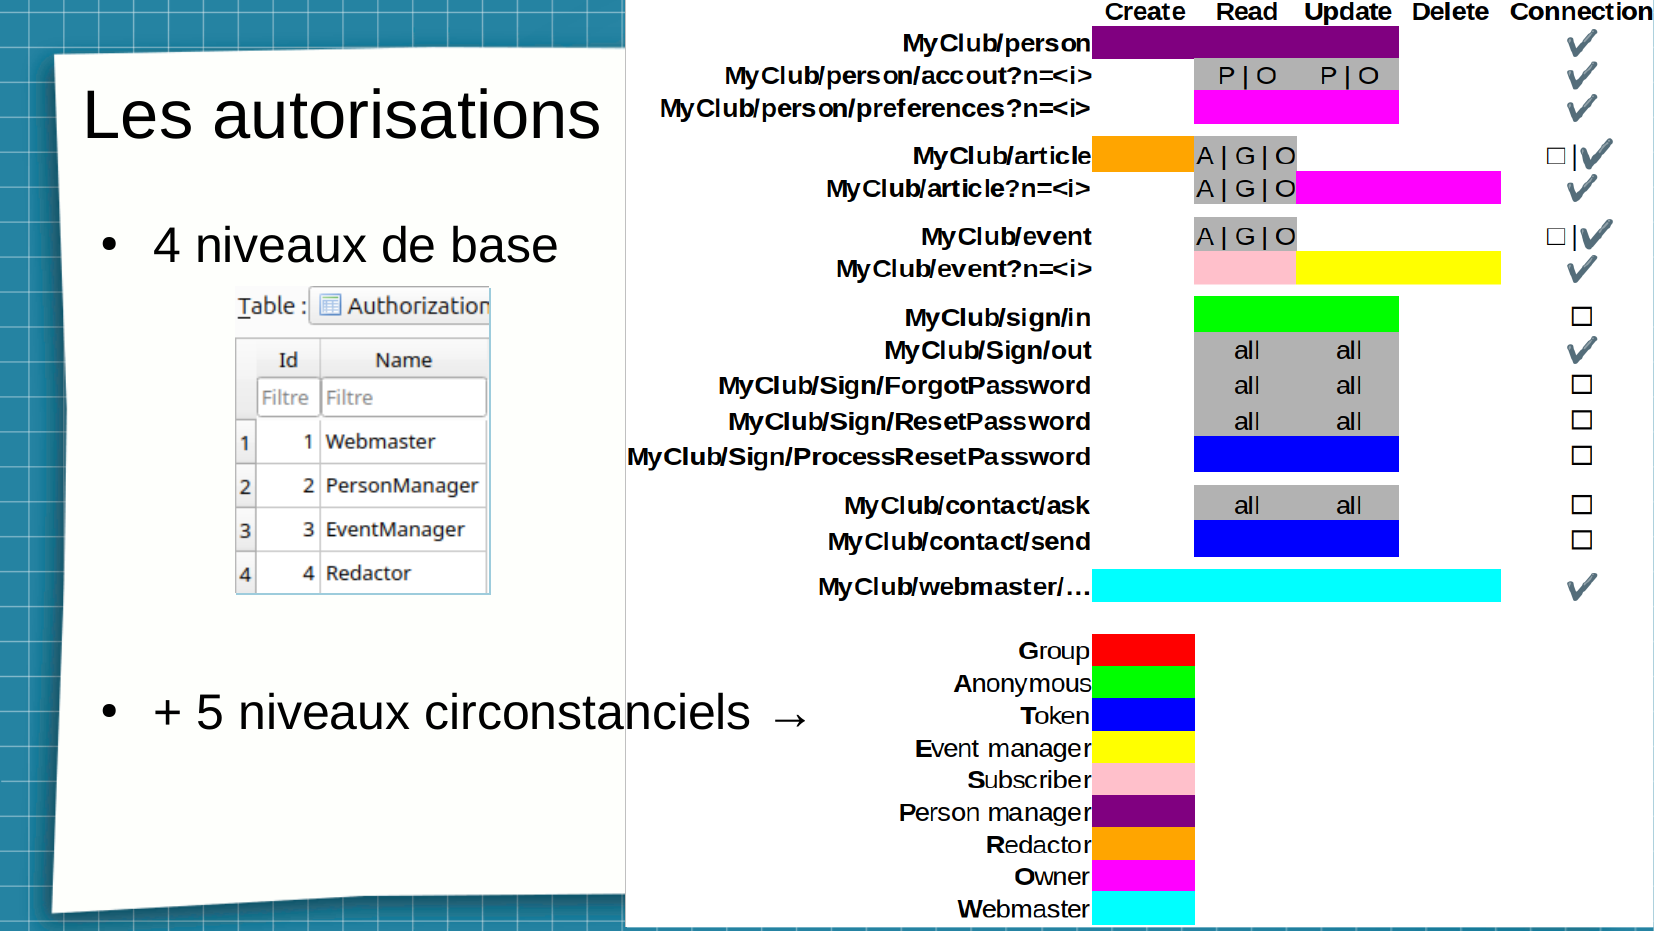

# Les autorisations
4 niveaux de base
+ 5 niveaux circonstanciels →